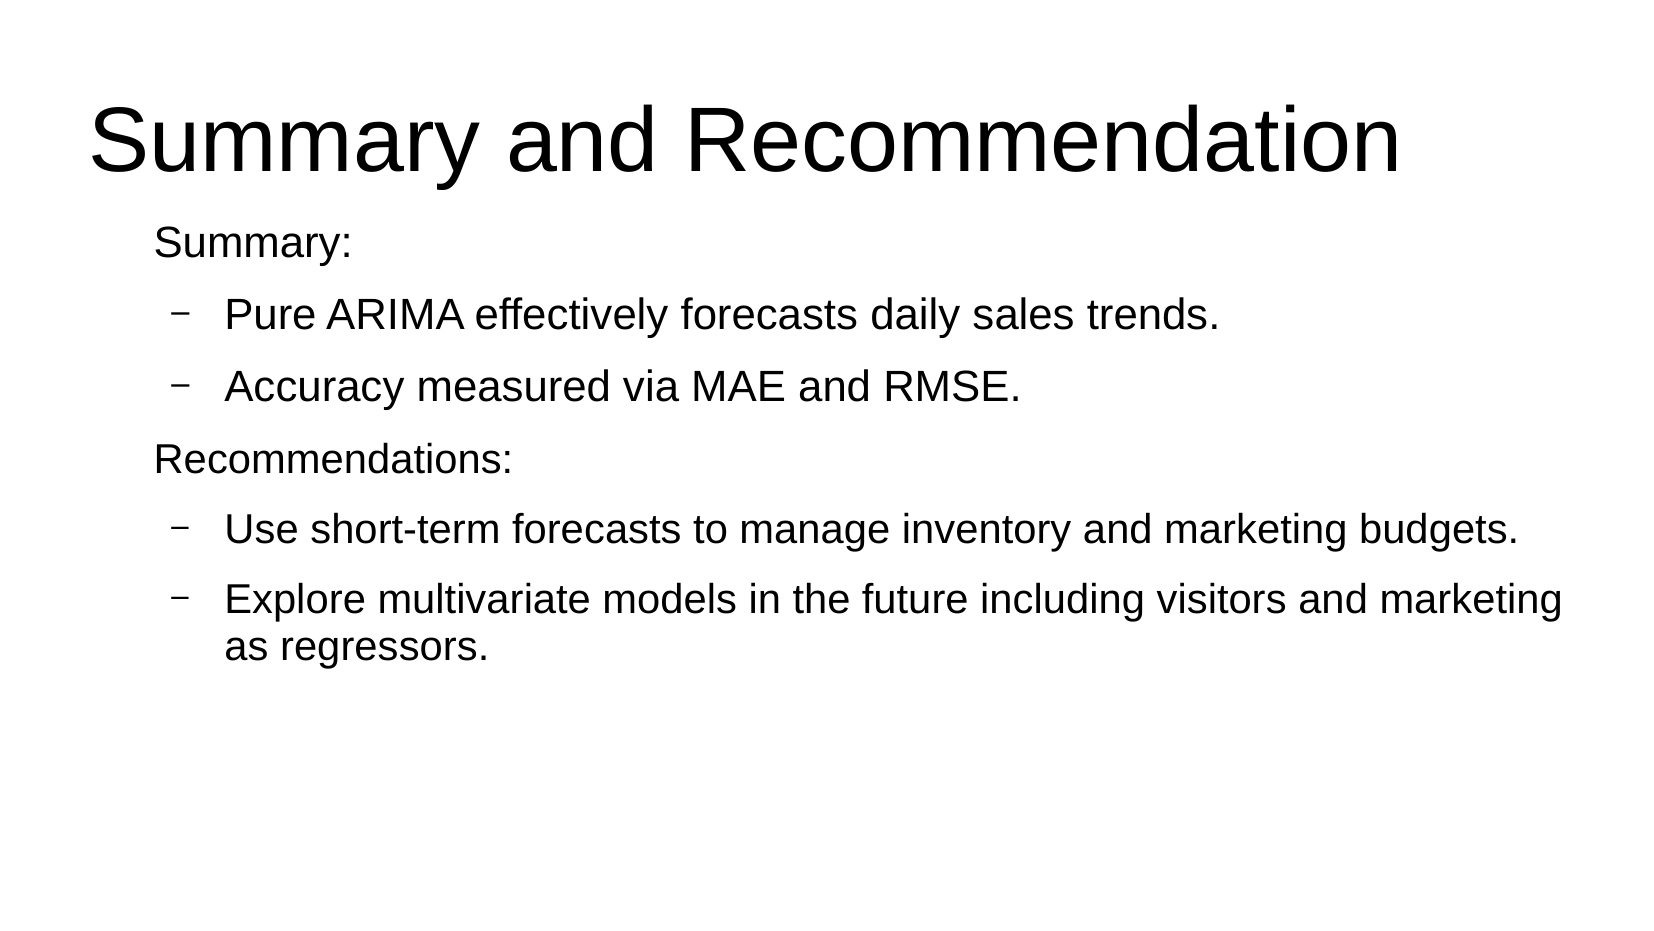

Summary and Recommendation
# Summary:
Pure ARIMA effectively forecasts daily sales trends.
Accuracy measured via MAE and RMSE.
Recommendations:
Use short-term forecasts to manage inventory and marketing budgets.
Explore multivariate models in the future including visitors and marketing as regressors.